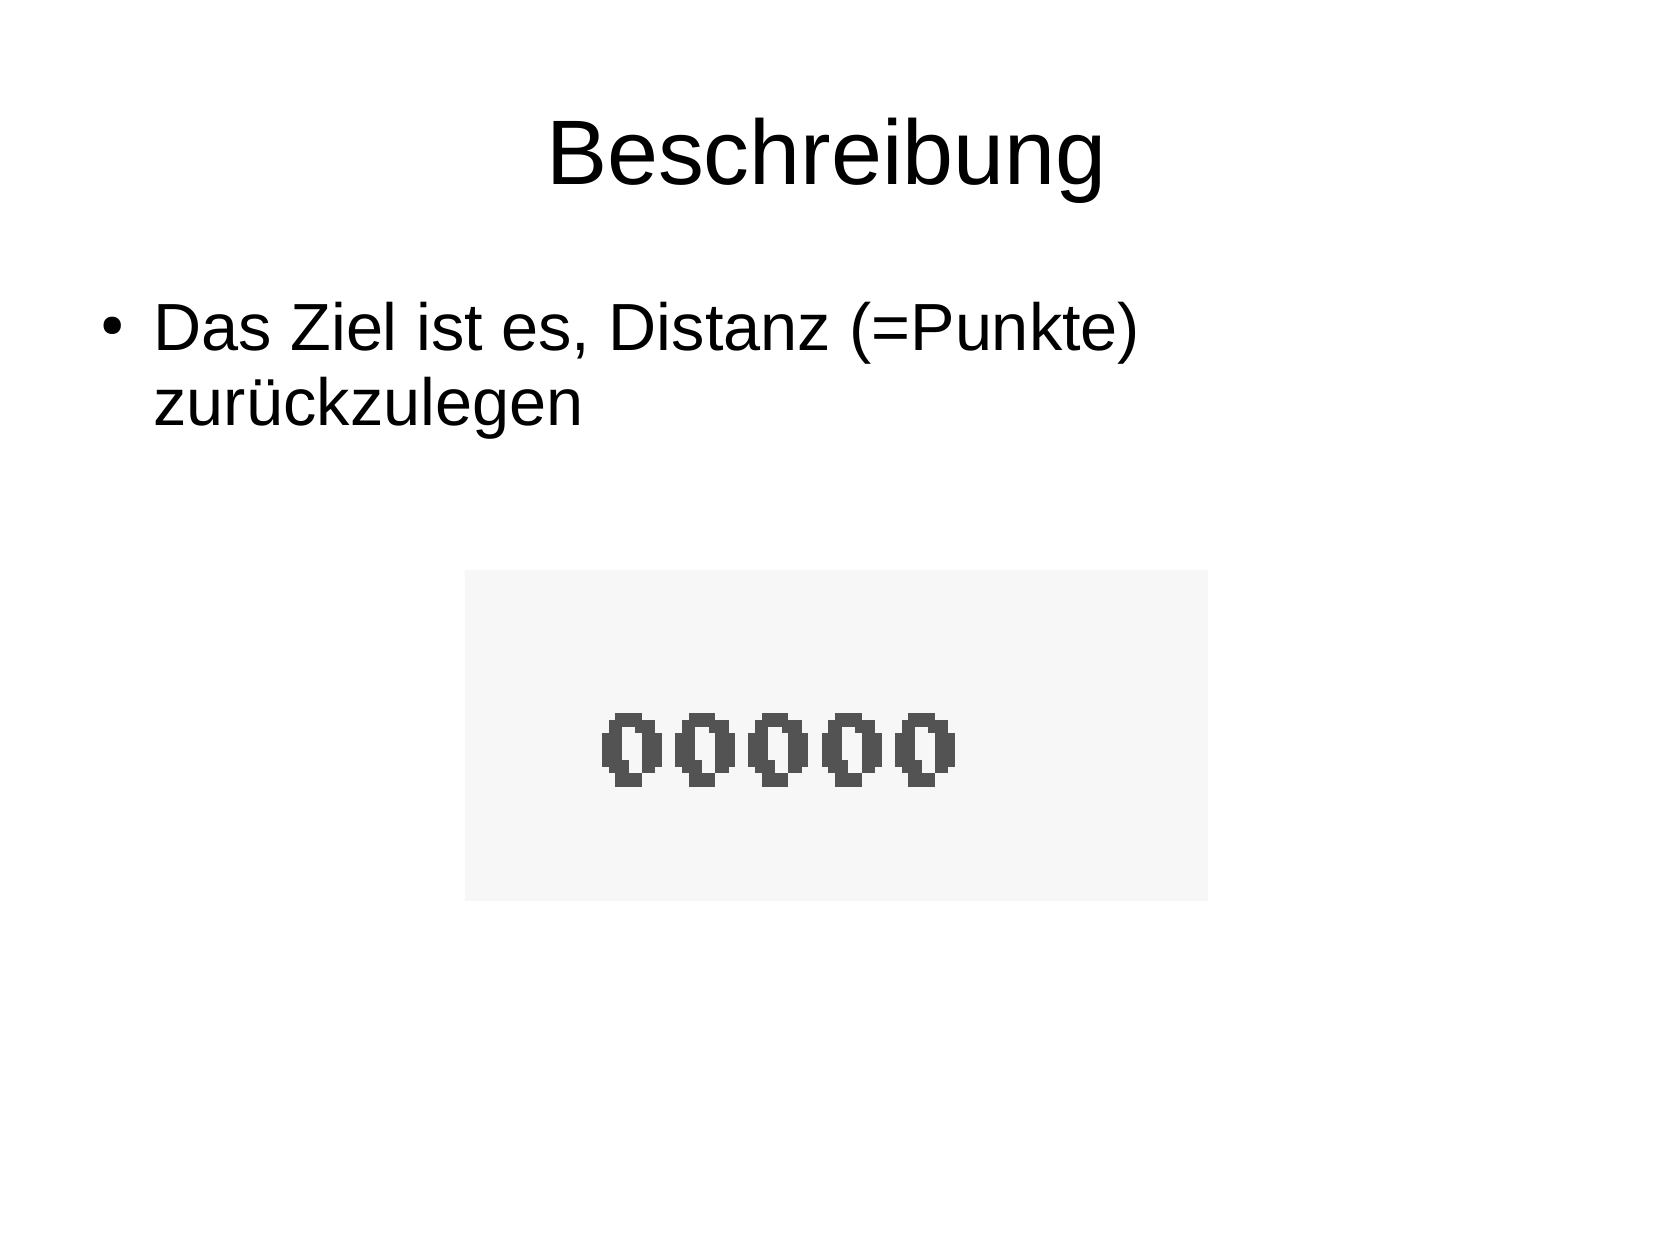

# Beschreibung
Das Ziel ist es, Distanz (=Punkte) zurückzulegen